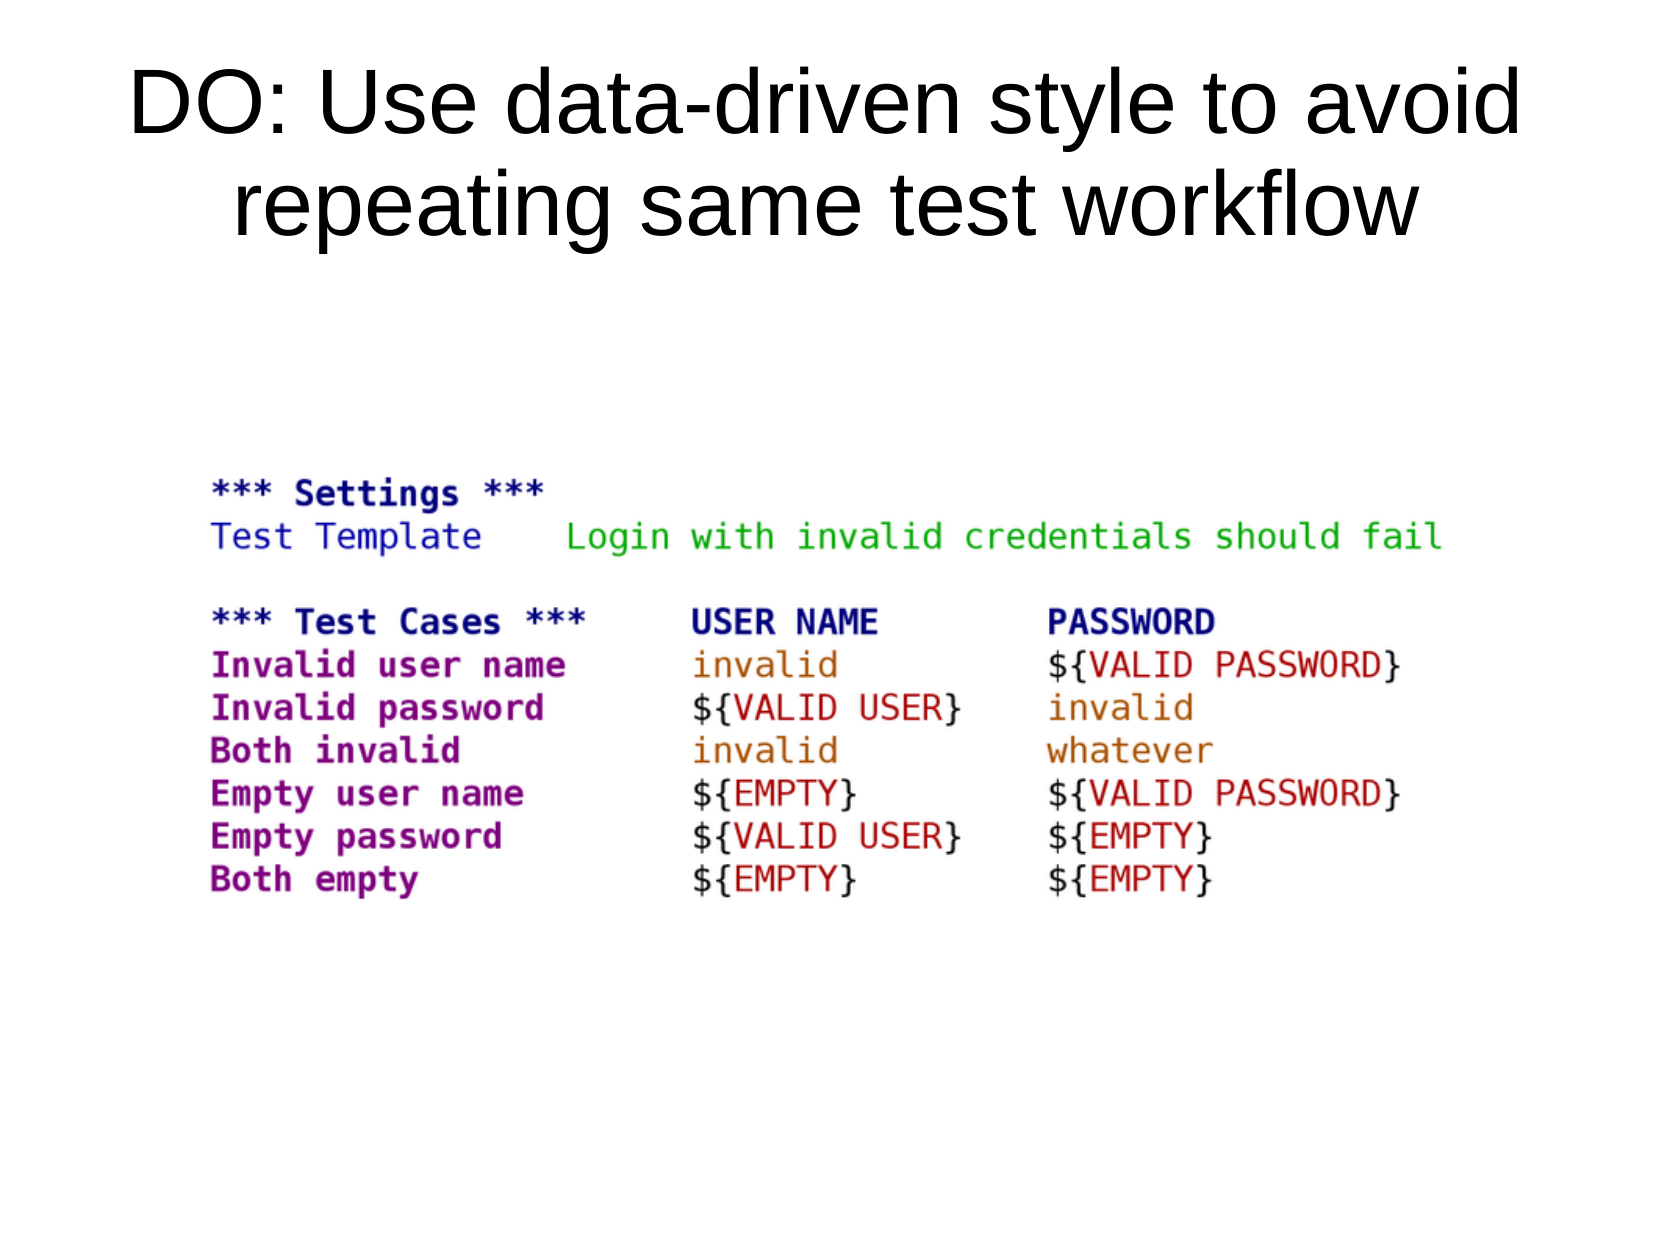

# DO: Use data-driven style to avoid repeating same test workflow